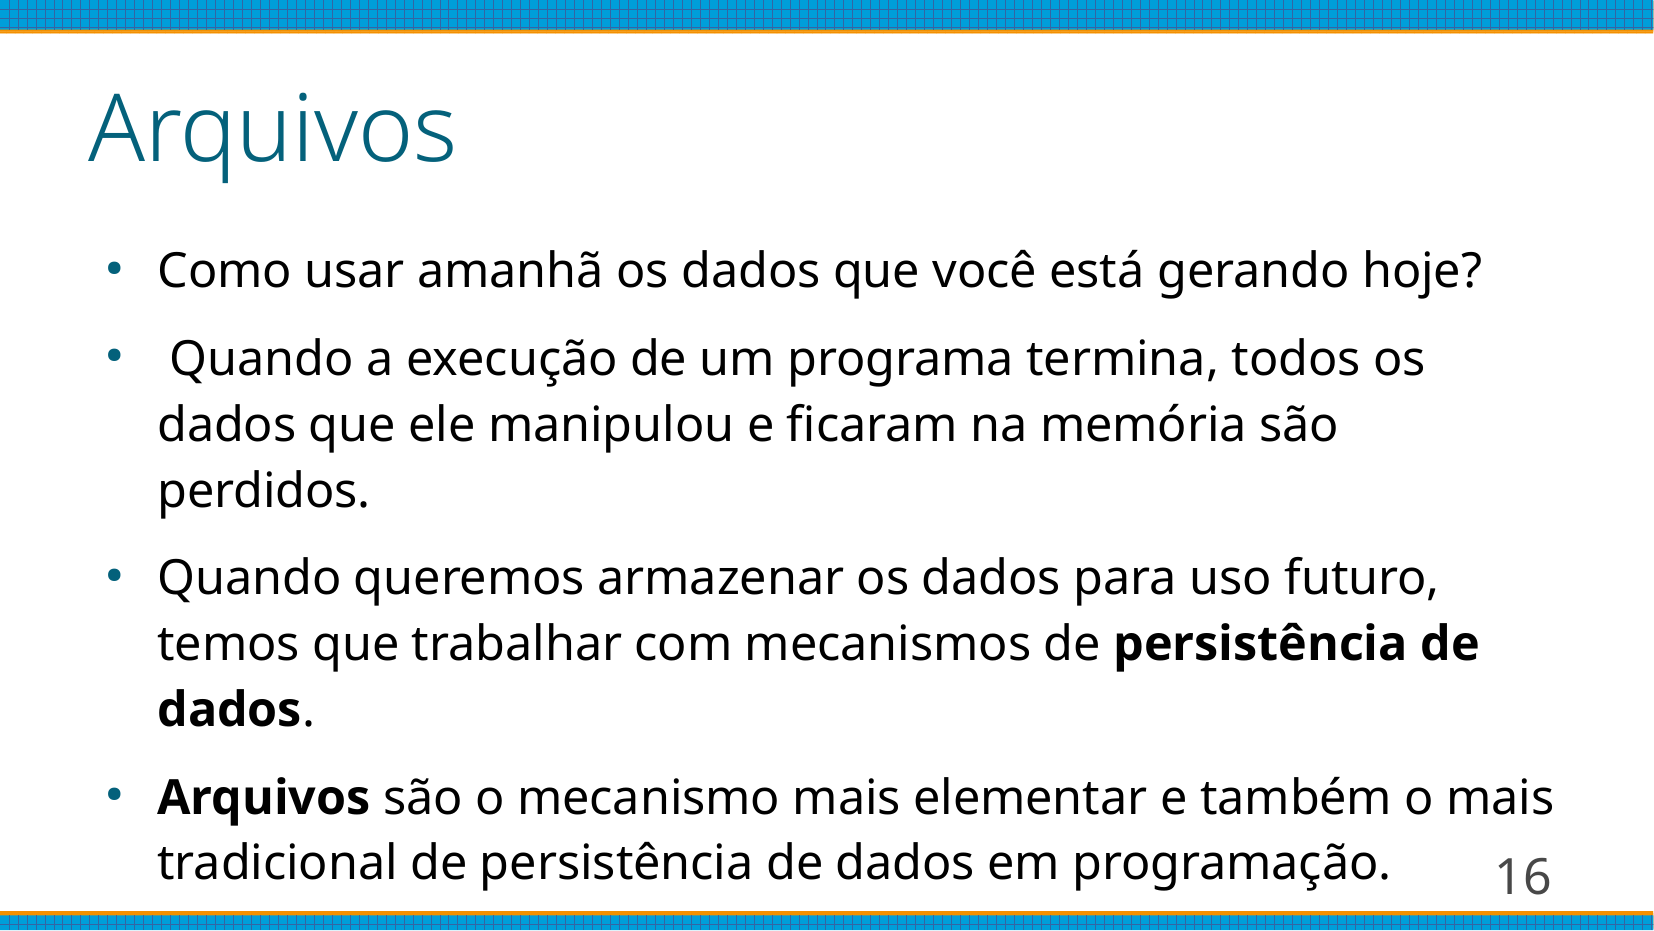

# Arquivos
Como usar amanhã os dados que você está gerando hoje?
 Quando a execução de um programa termina, todos os dados que ele manipulou e ficaram na memória são perdidos.
Quando queremos armazenar os dados para uso futuro, temos que trabalhar com mecanismos de persistência de dados.
Arquivos são o mecanismo mais elementar e também o mais tradicional de persistência de dados em programação.
16